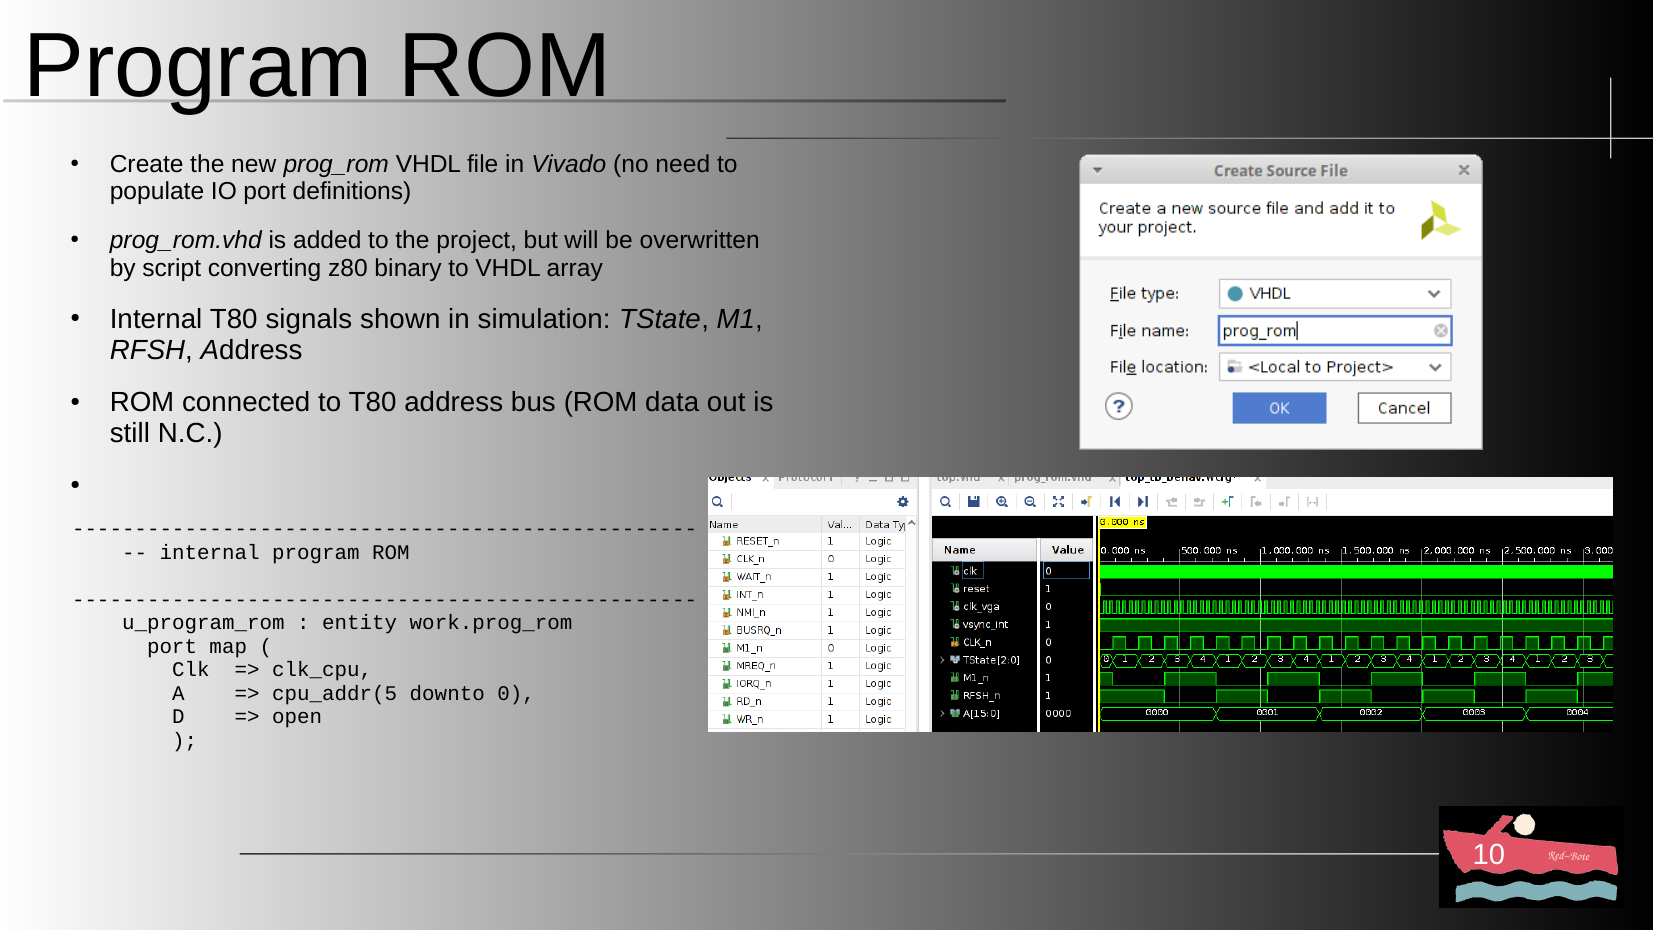

# Program ROM
Create the new prog_rom VHDL file in Vivado (no need to populate IO port definitions)
prog_rom.vhd is added to the project, but will be overwritten by script converting z80 binary to VHDL array
Internal T80 signals shown in simulation: TState, M1, RFSH, Address
ROM connected to T80 address bus (ROM data out is still N.C.)
 --------------------------------------------------
 -- internal program ROM
 --------------------------------------------------
 u_program_rom : entity work.prog_rom
 port map (
 Clk => clk_cpu,
 A => cpu_addr(5 downto 0),
 D => open
 );
10